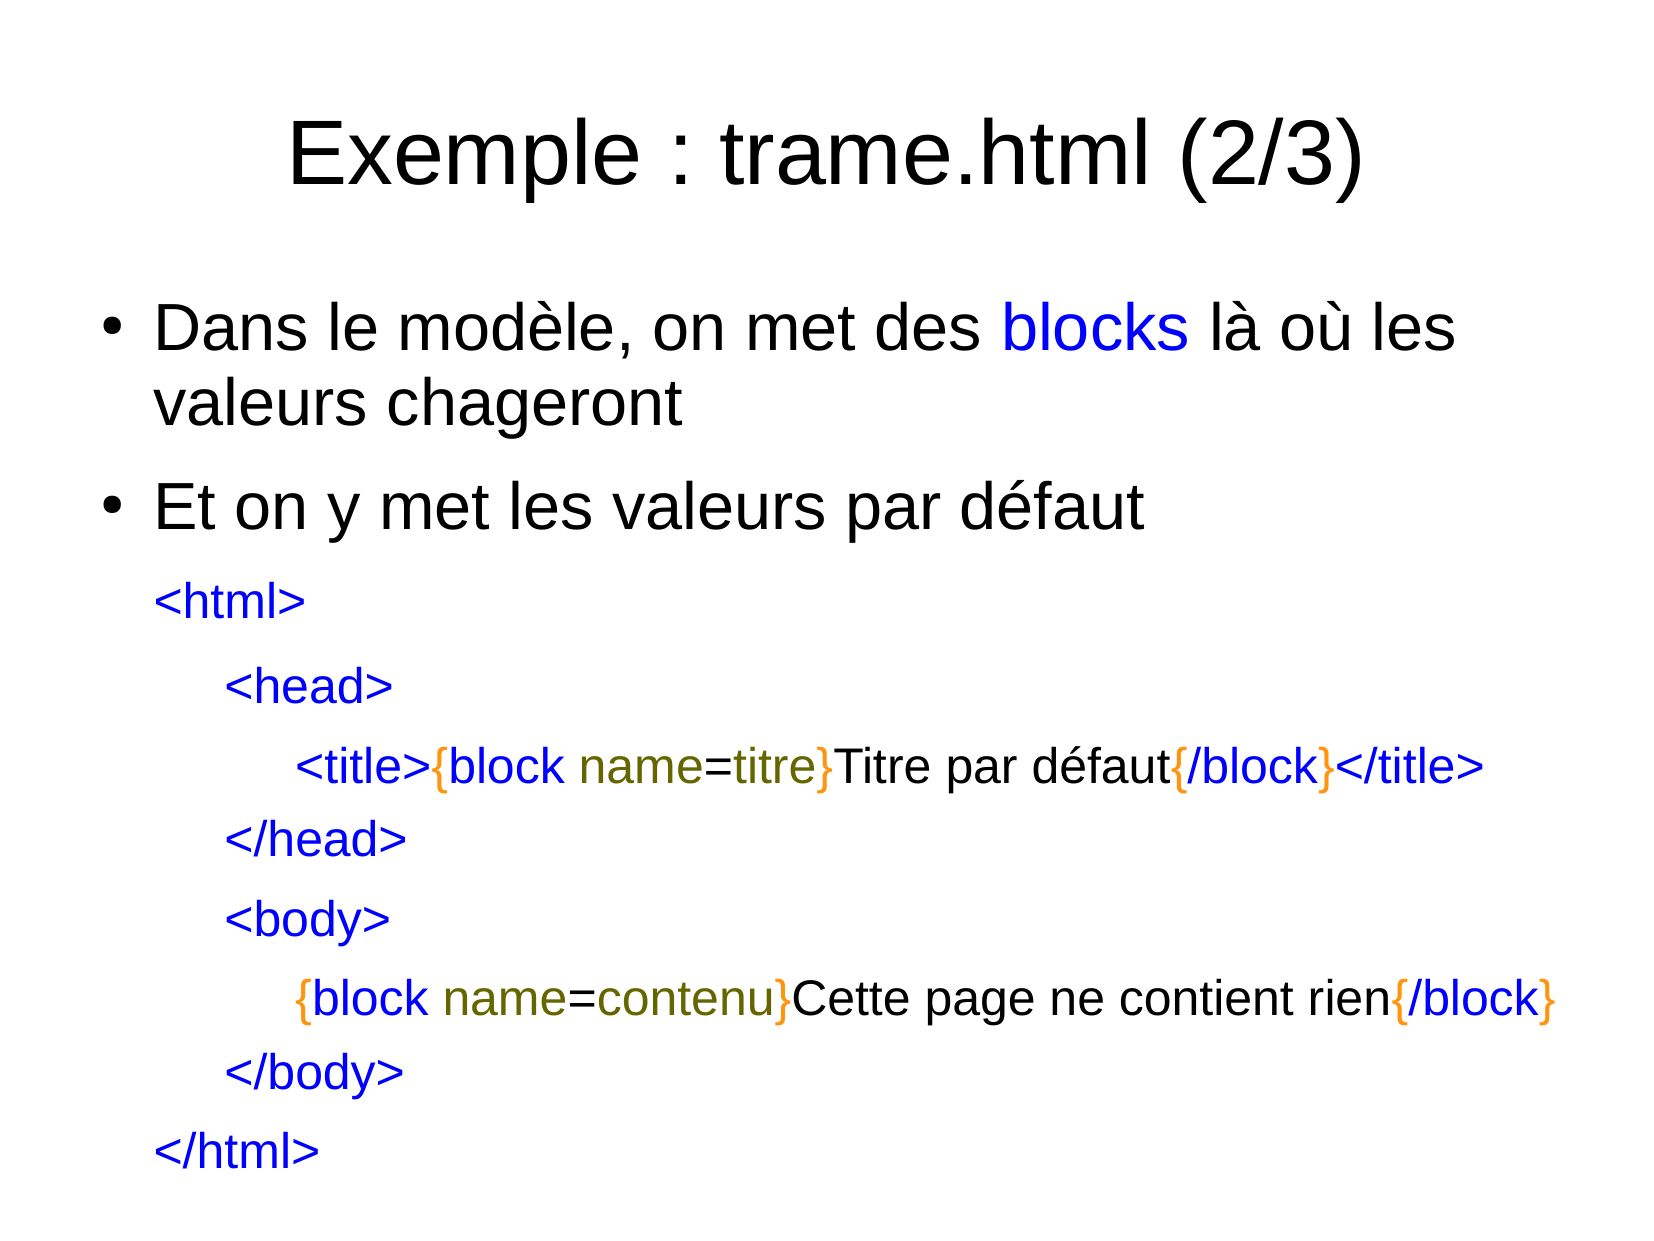

# Exemple : trame.html (2/3)
Dans le modèle, on met des blocks là où les valeurs chageront
Et on y met les valeurs par défaut
<html>
<head>
<title>{block name=titre}Titre par défaut{/block}</title>
</head>
<body>
{block name=contenu}Cette page ne contient rien{/block}
</body>
</html>